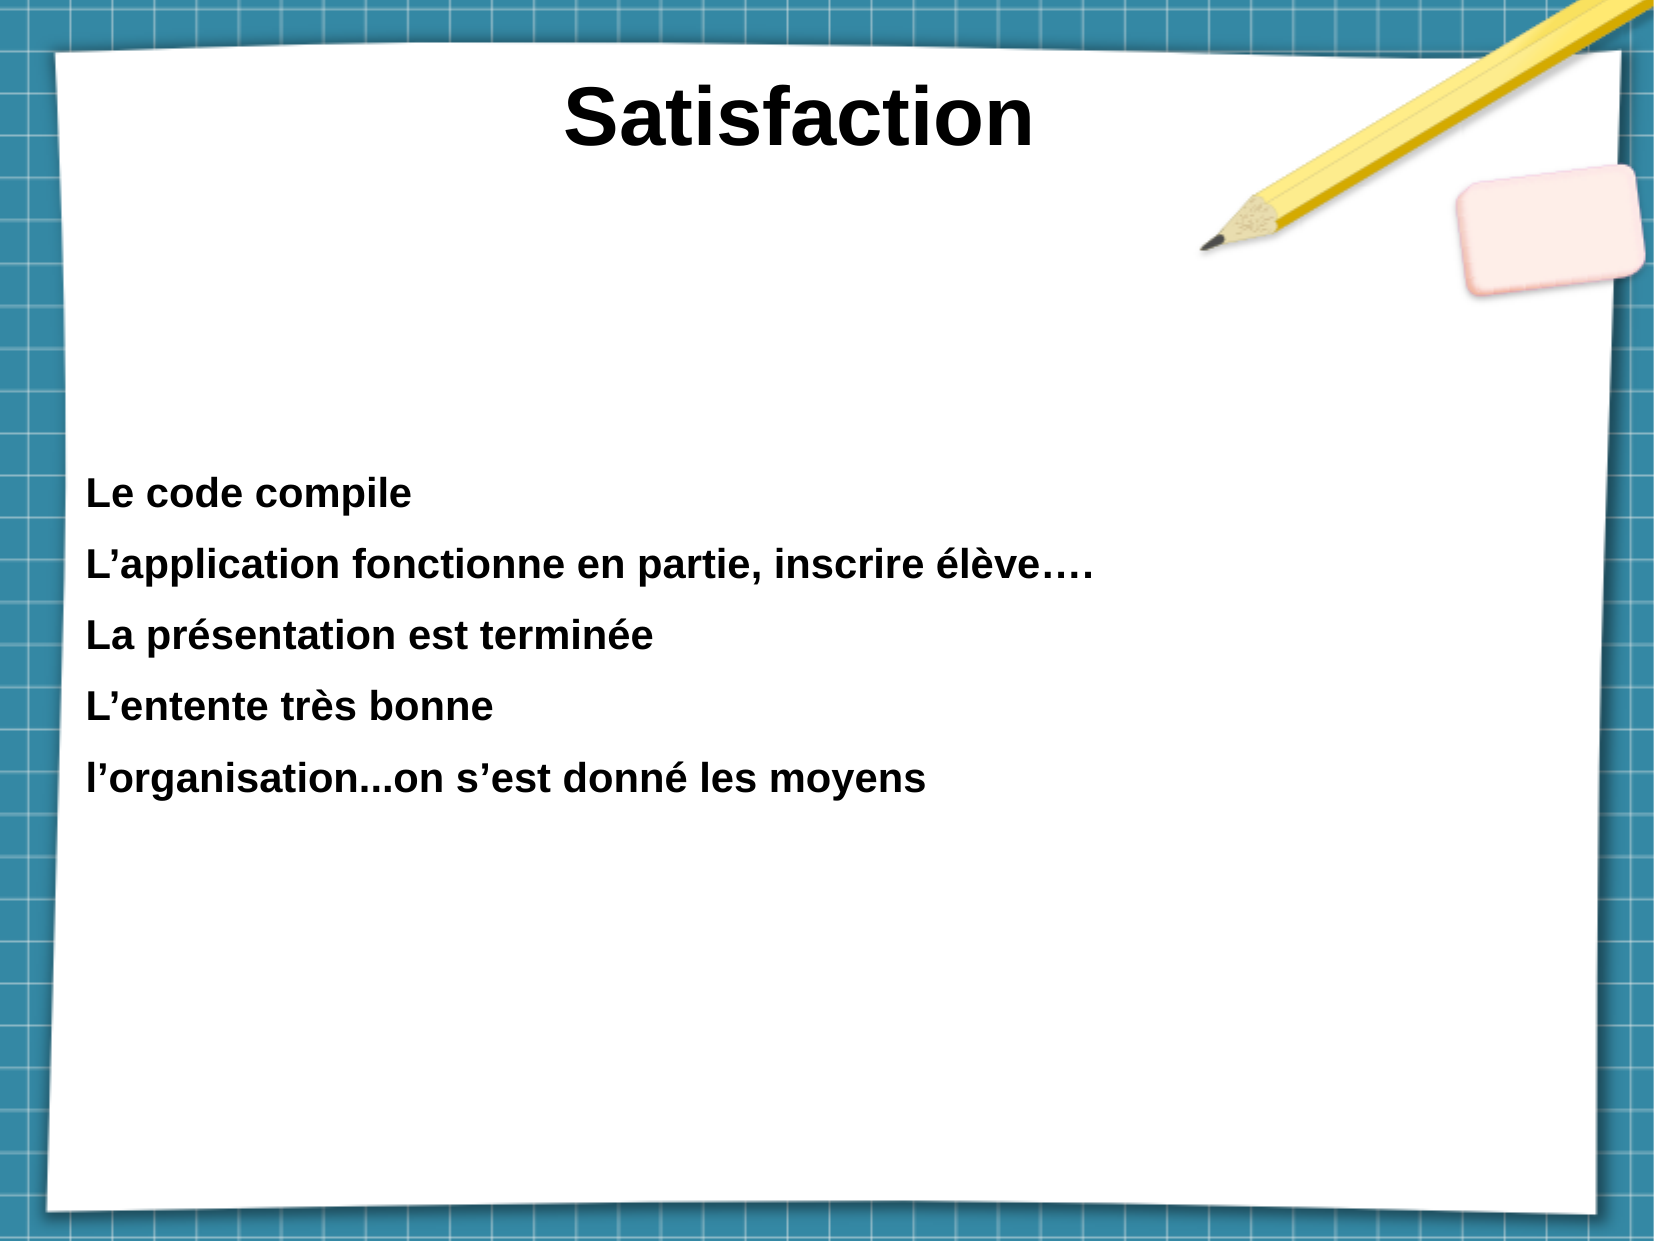

Satisfaction
Le code compile
L’application fonctionne en partie, inscrire élève….
La présentation est terminée
L’entente très bonne
l’organisation...on s’est donné les moyens